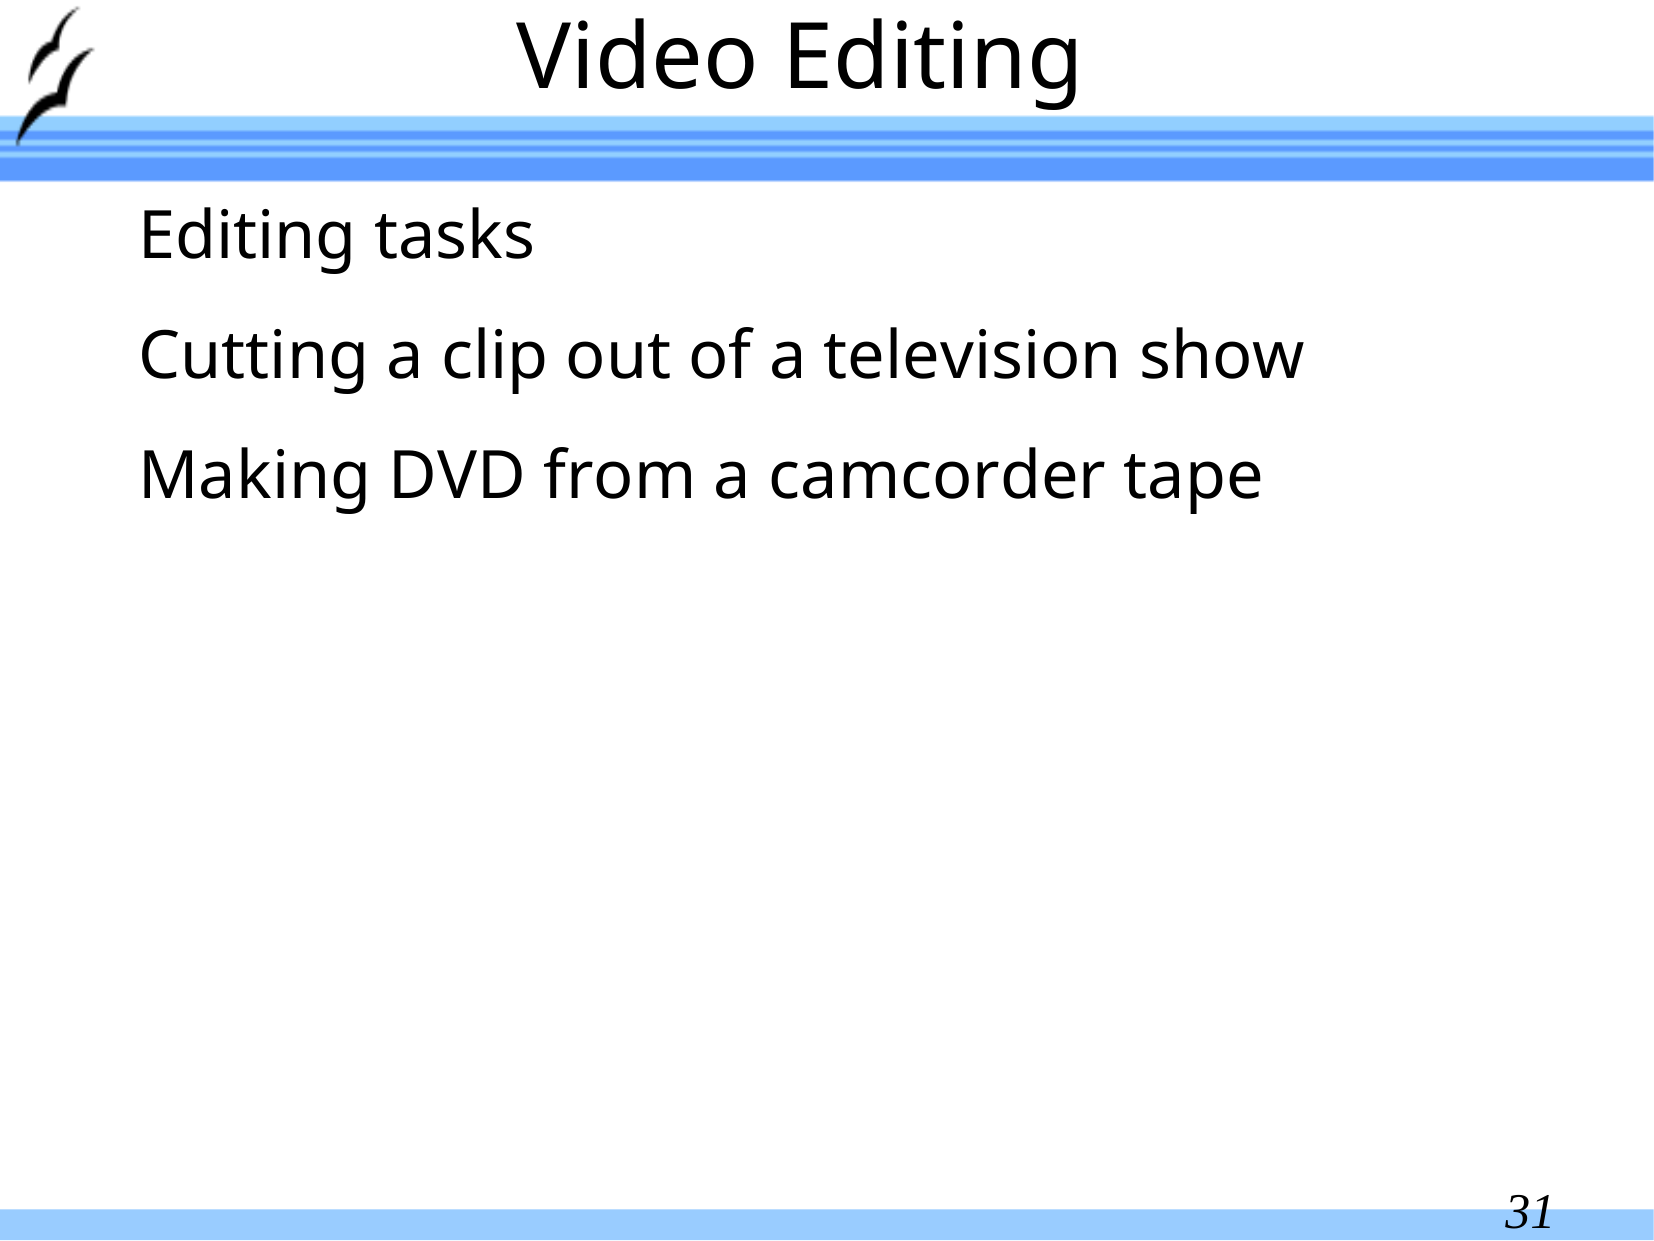

# Video Editing
Editing tasks
Cutting a clip out of a television show
Making DVD from a camcorder tape